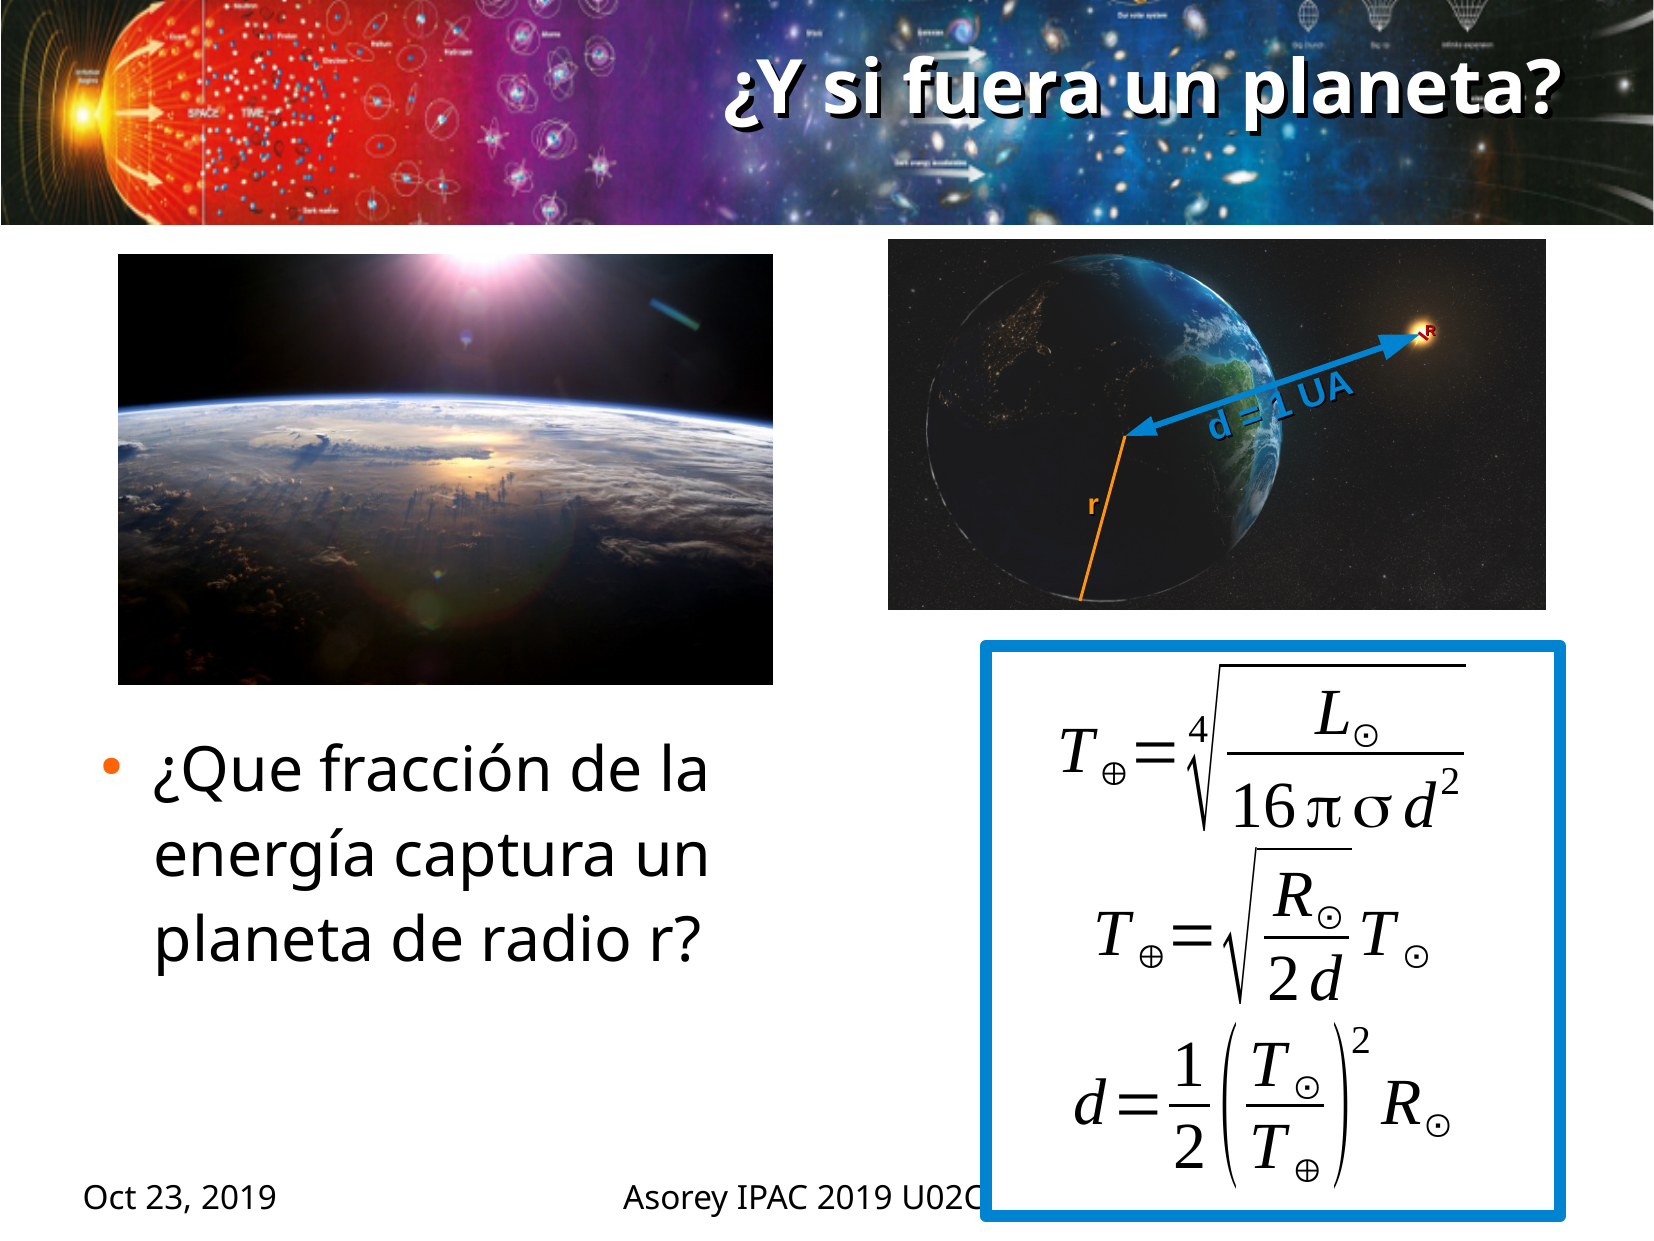

# ¿Y si fuera un planeta?
R
d = 1 UA
r
¿Que fracción de la energía captura un planeta de radio r?
Oct 23, 2019
Asorey IPAC 2019 U02C05
38